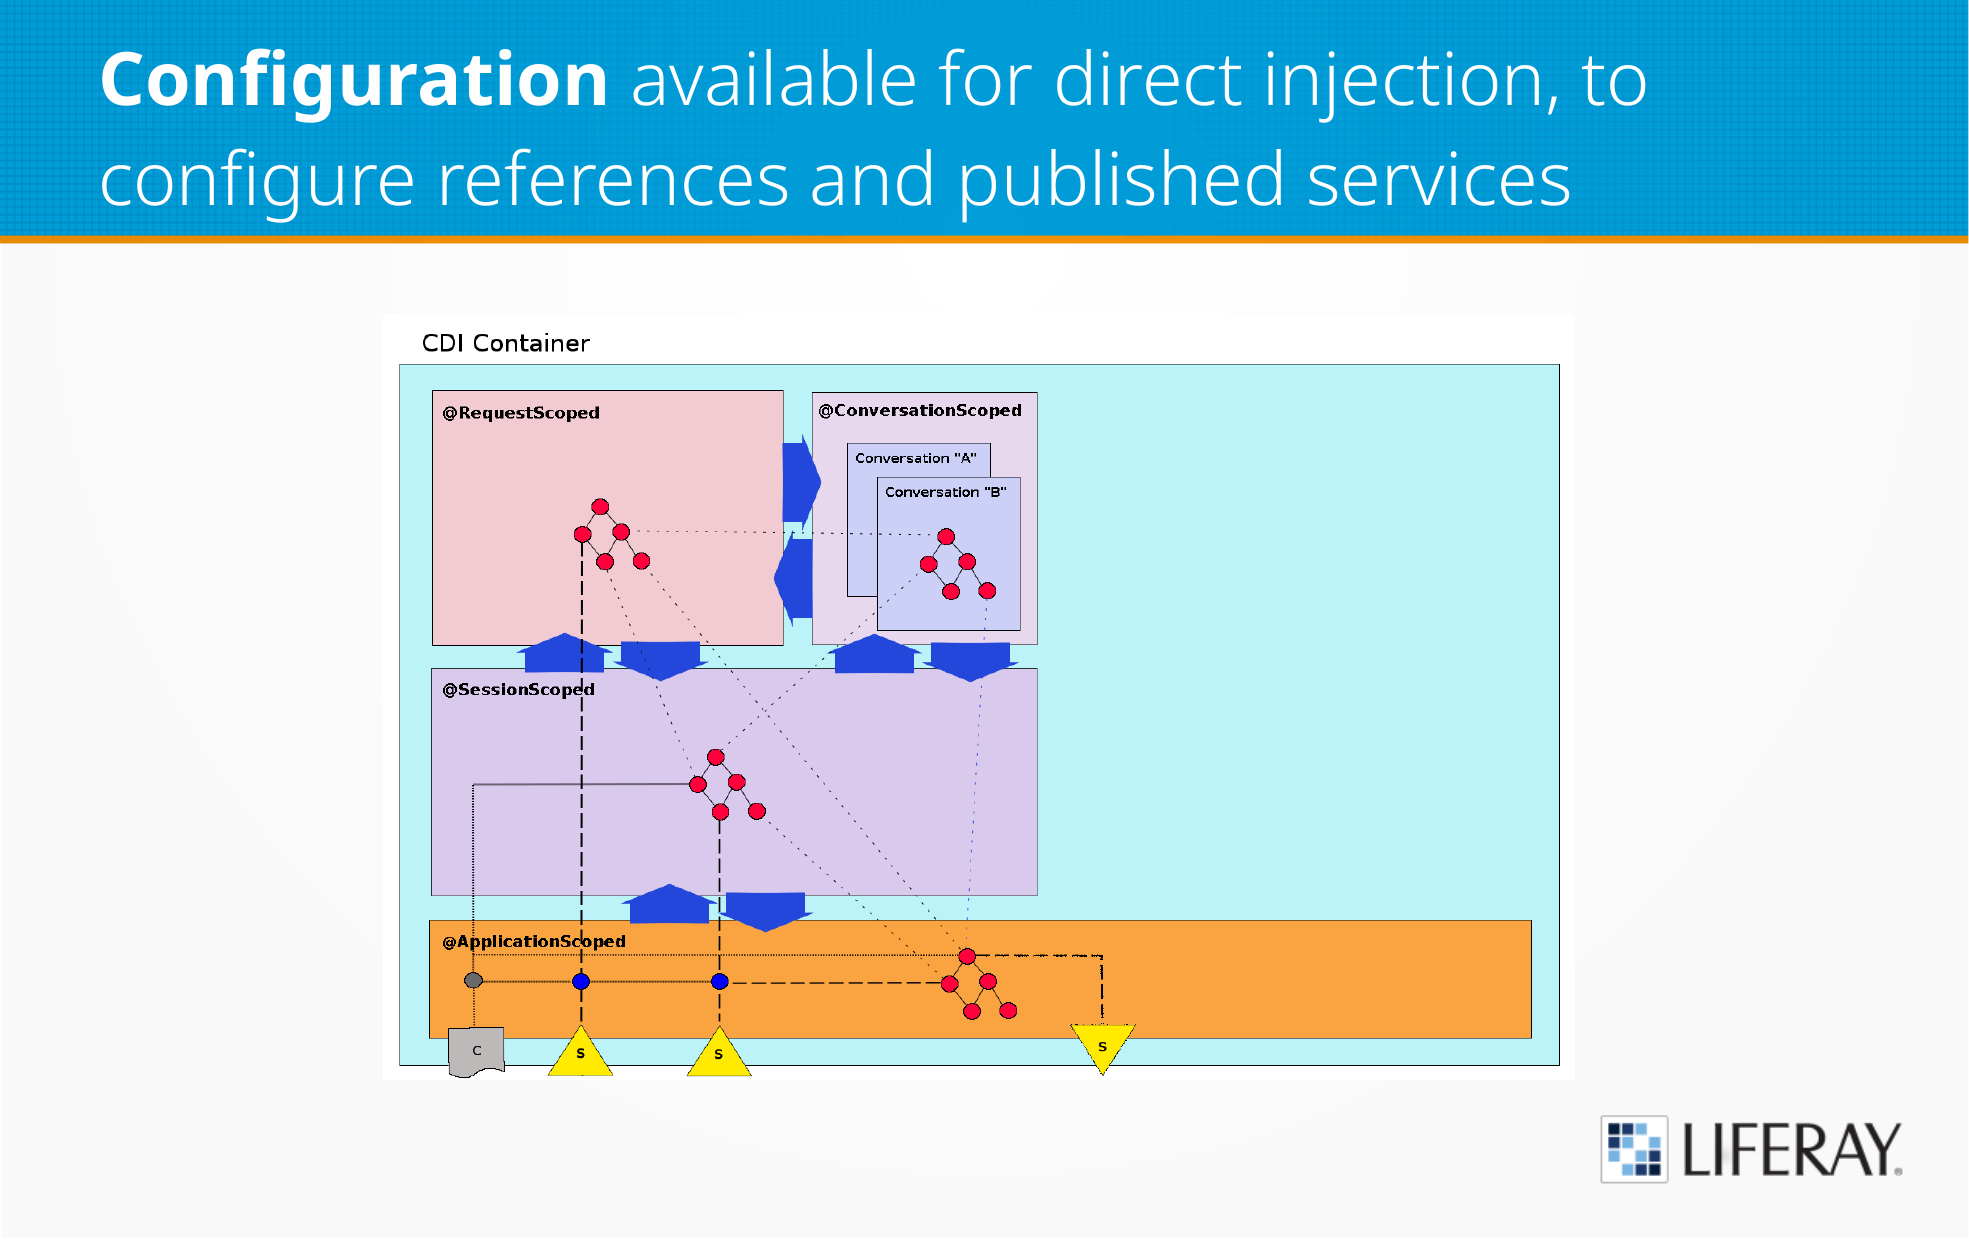

# Configuration available for direct injection, to configure references and published services